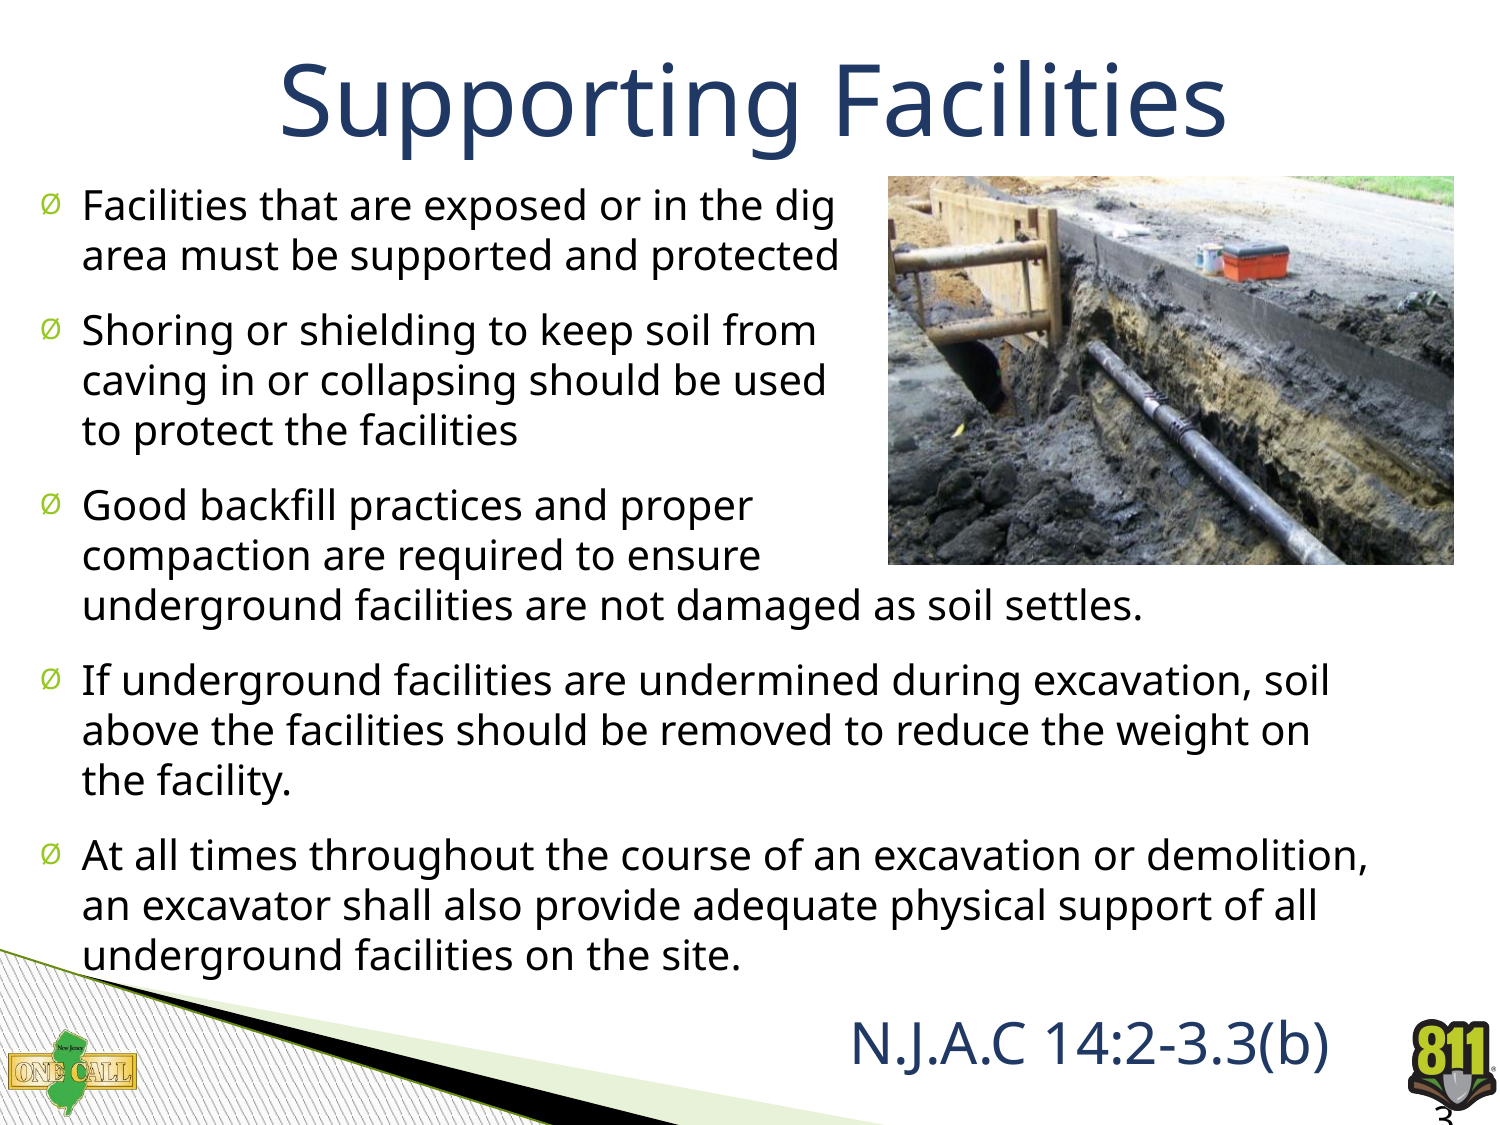

Supporting Facilities
# Facilities that are exposed or in the dig area must be supported and protected
Shoring or shielding to keep soil from
caving in or collapsing should be used
to protect the facilities
Good backfill practices and proper
compaction are required to ensure
underground facilities are not damaged as soil settles.
If underground facilities are undermined during excavation, soil above the facilities should be removed to reduce the weight on the facility.
At all times throughout the course of an excavation or demolition, an excavator shall also provide adequate physical support of all underground facilities on the site.
 N.J.A.C 14:2-3.3(b)